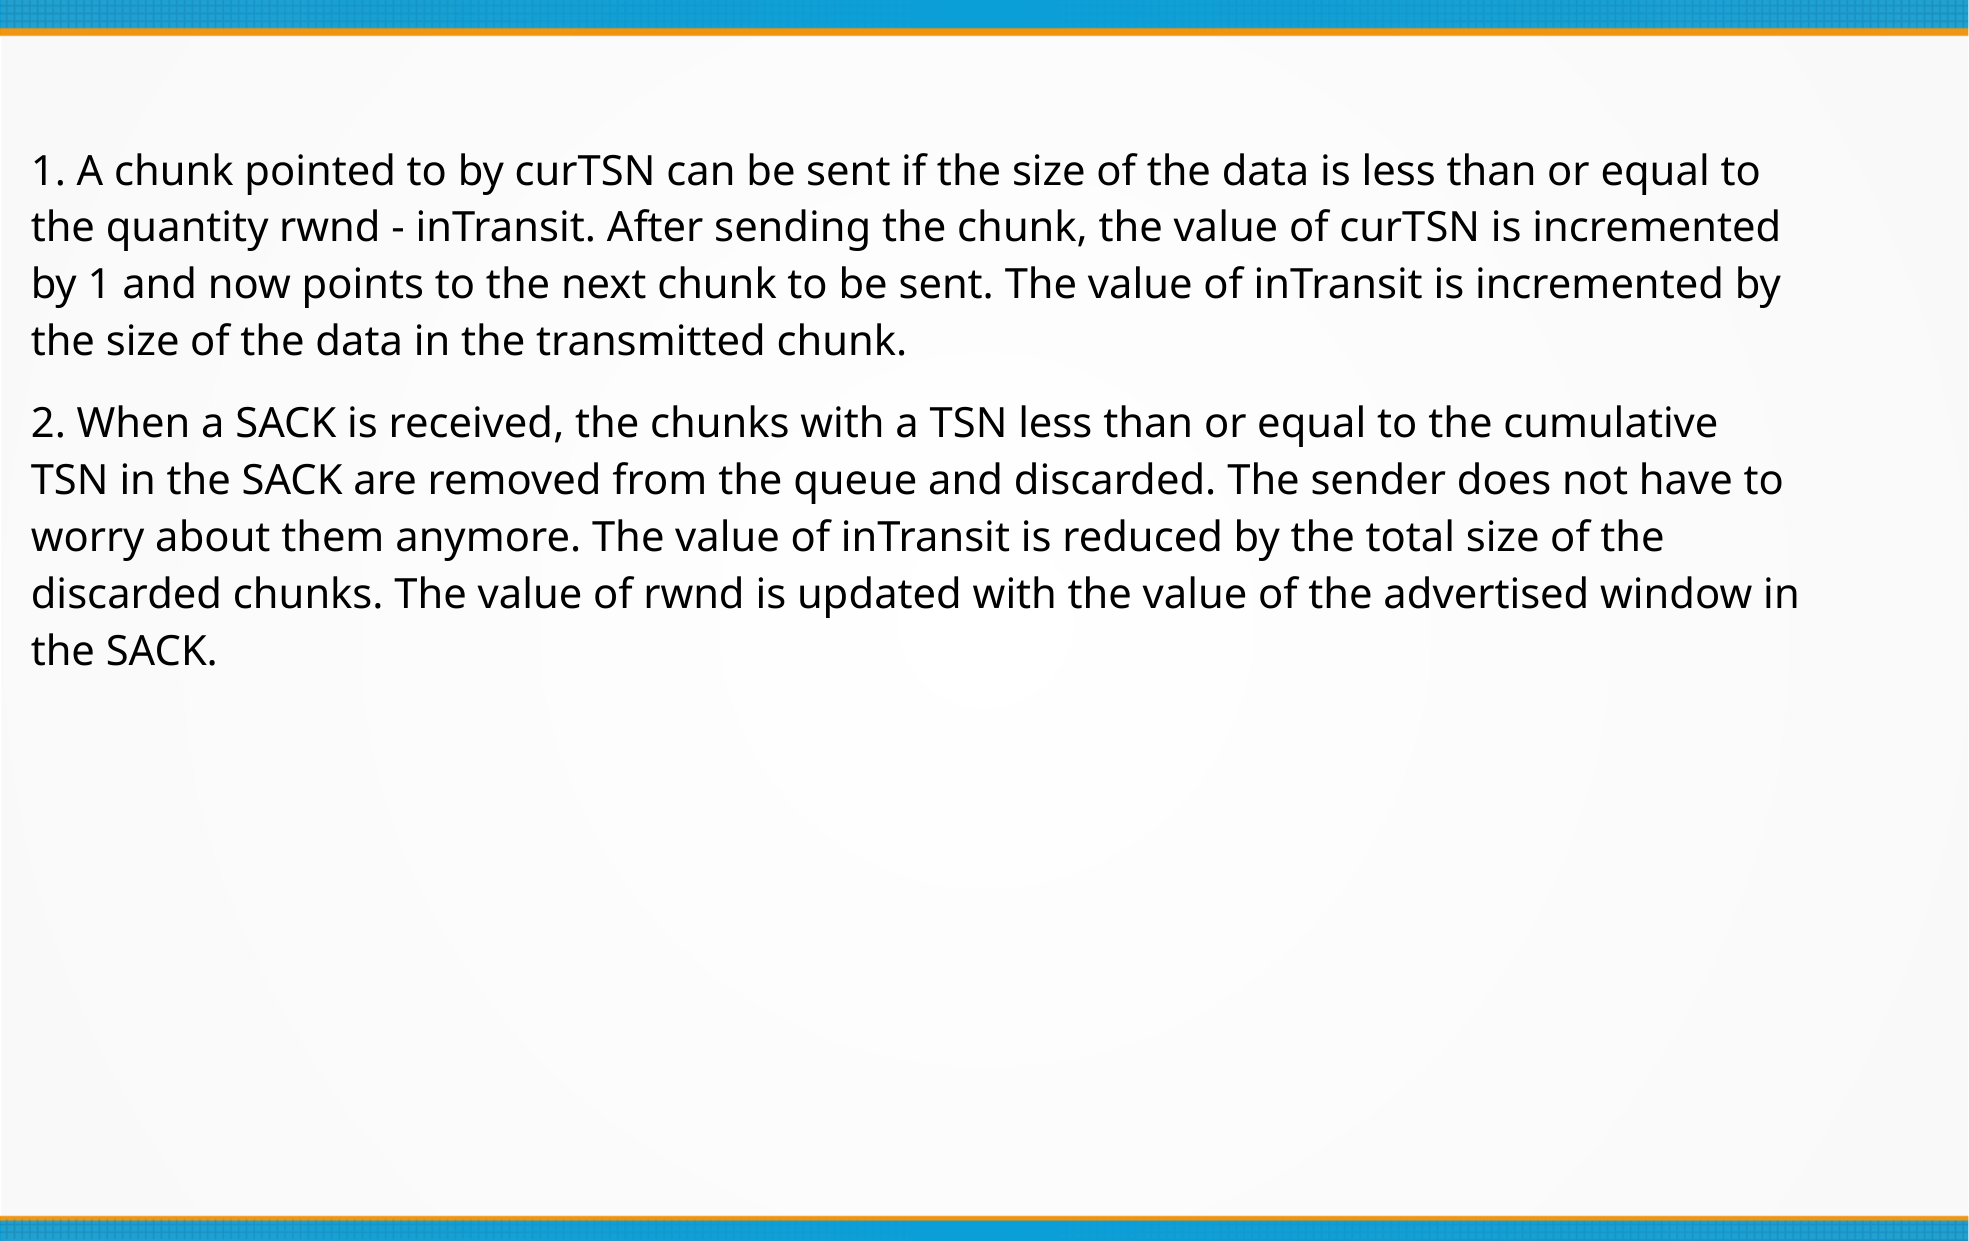

1. A chunk pointed to by curTSN can be sent if the size of the data is less than or equal to the quantity rwnd - inTransit. After sending the chunk, the value of curTSN is incremented by 1 and now points to the next chunk to be sent. The value of inTransit is incremented by the size of the data in the transmitted chunk.
2. When a SACK is received, the chunks with a TSN less than or equal to the cumulative TSN in the SACK are removed from the queue and discarded. The sender does not have to worry about them anymore. The value of inTransit is reduced by the total size of the discarded chunks. The value of rwnd is updated with the value of the advertised window in the SACK.